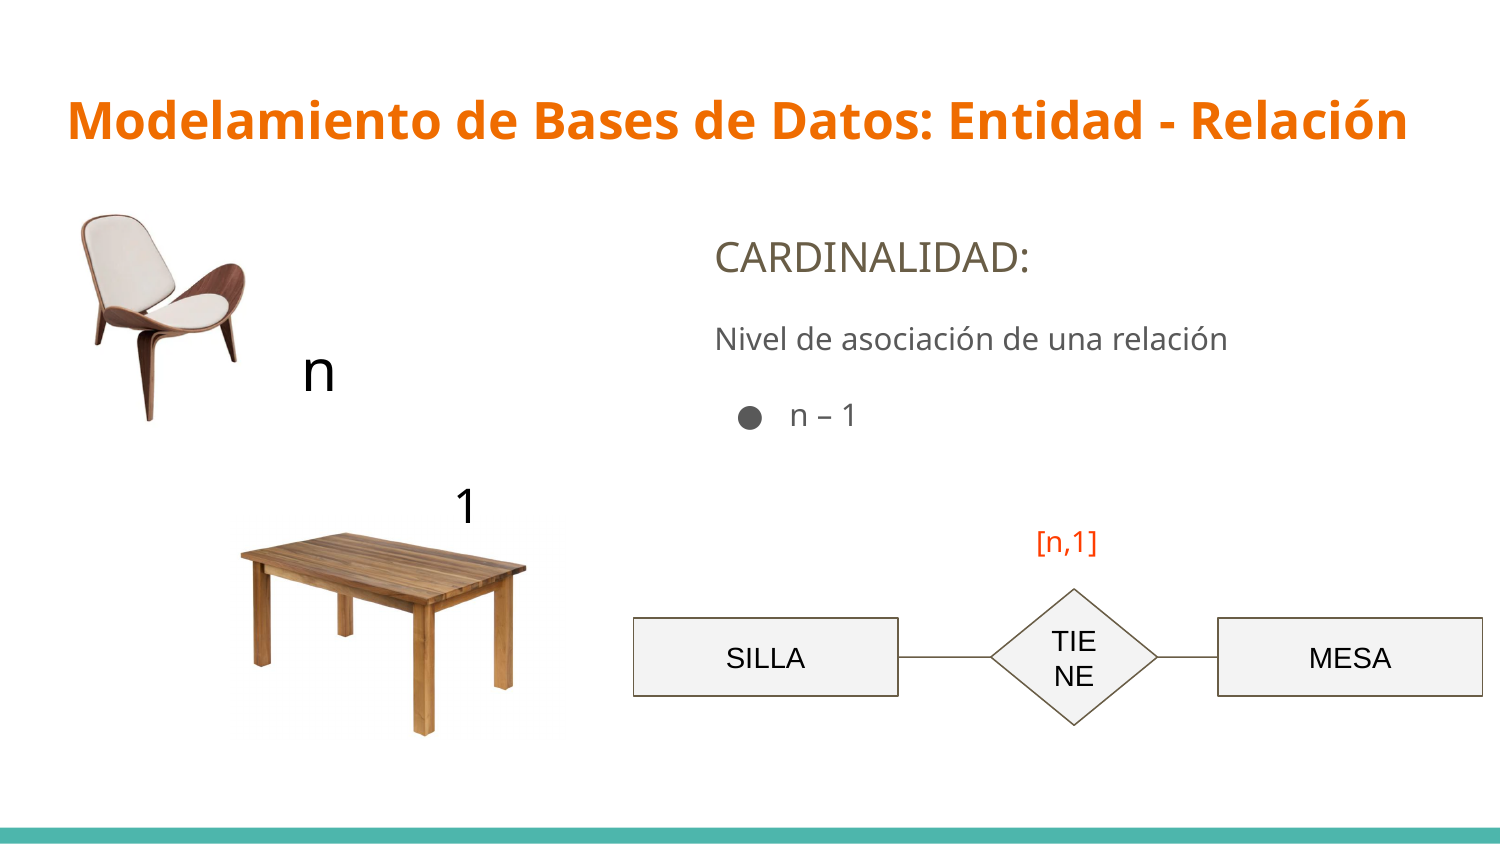

# Modelamiento de Bases de Datos: Entidad - Relación
CARDINALIDAD:
Nivel de asociación de una relación
n – 1
n
1
[n,1]
TIENE
SILLA
MESA